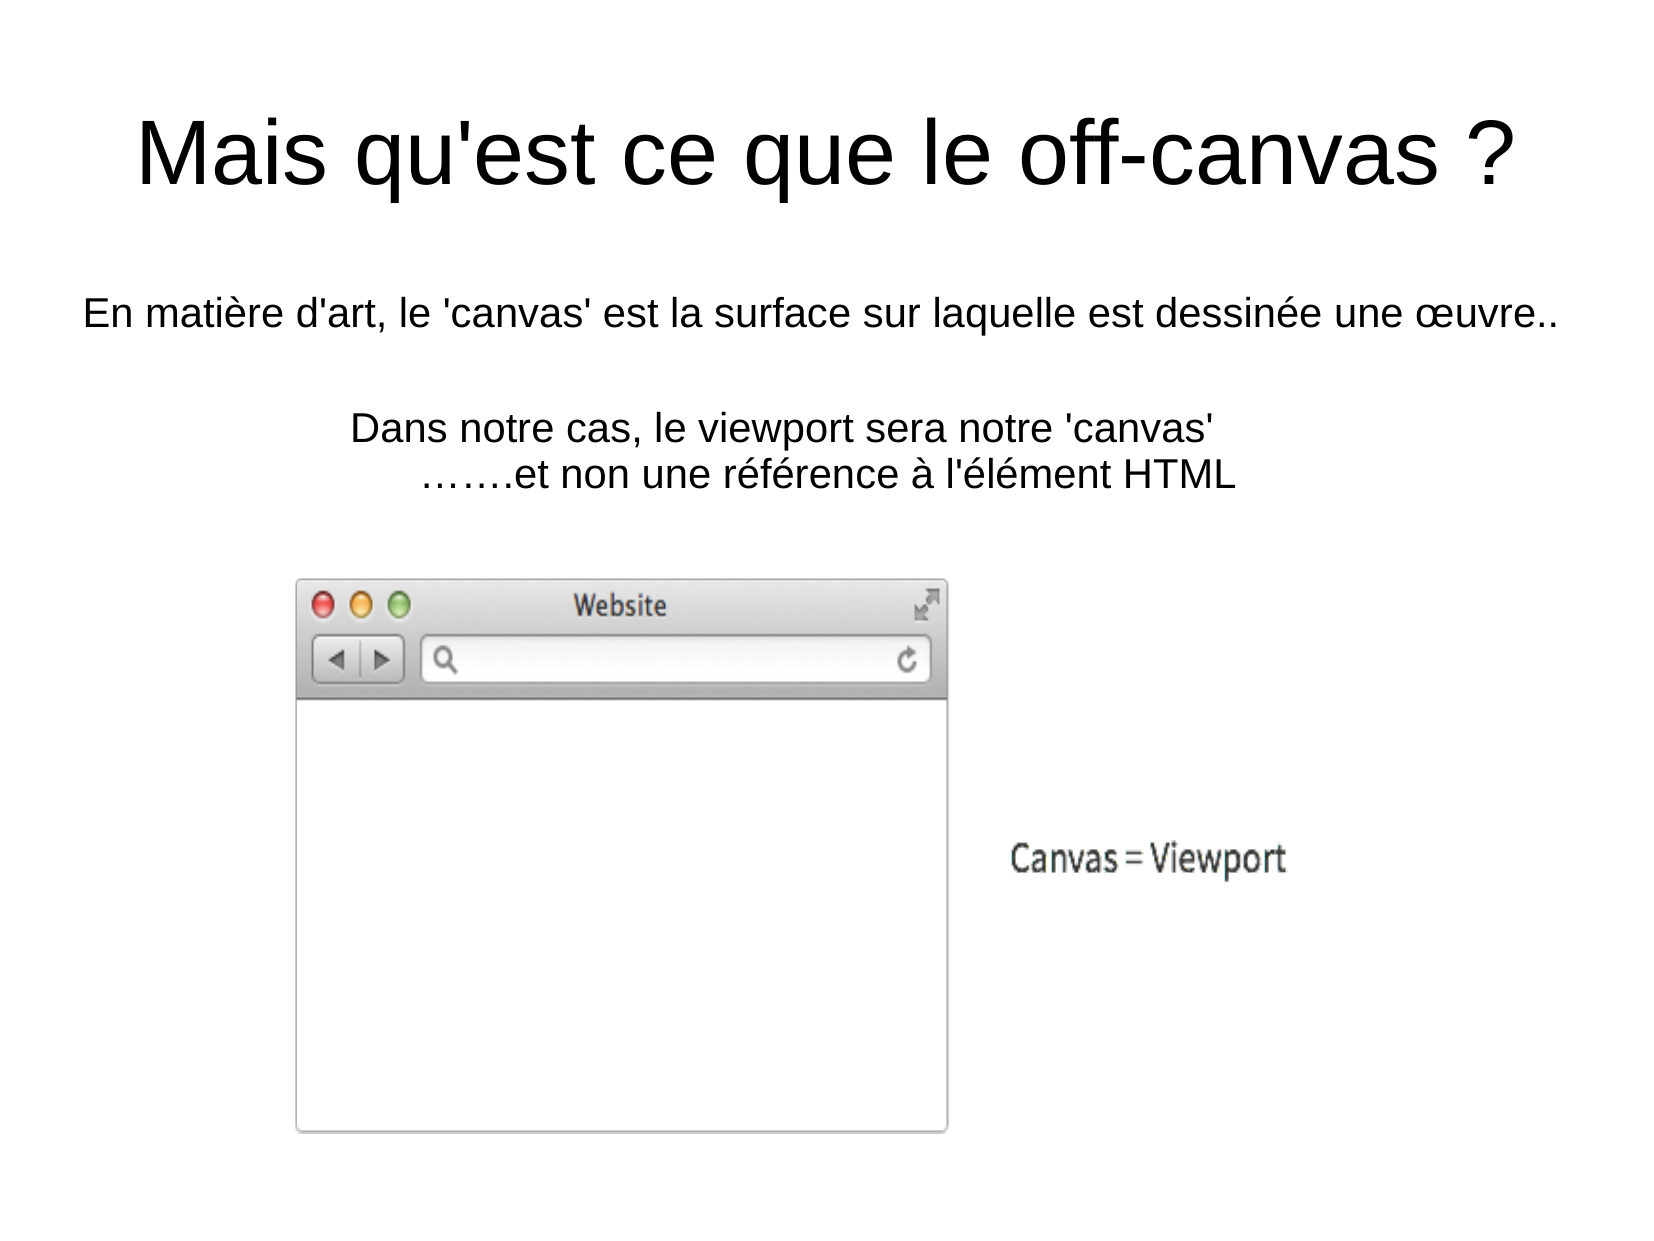

# Mais qu'est ce que le off-canvas ?
En matière d'art, le 'canvas' est la surface sur laquelle est dessinée une œuvre..
Dans notre cas, le viewport sera notre 'canvas'
 …….et non une référence à l'élément HTML